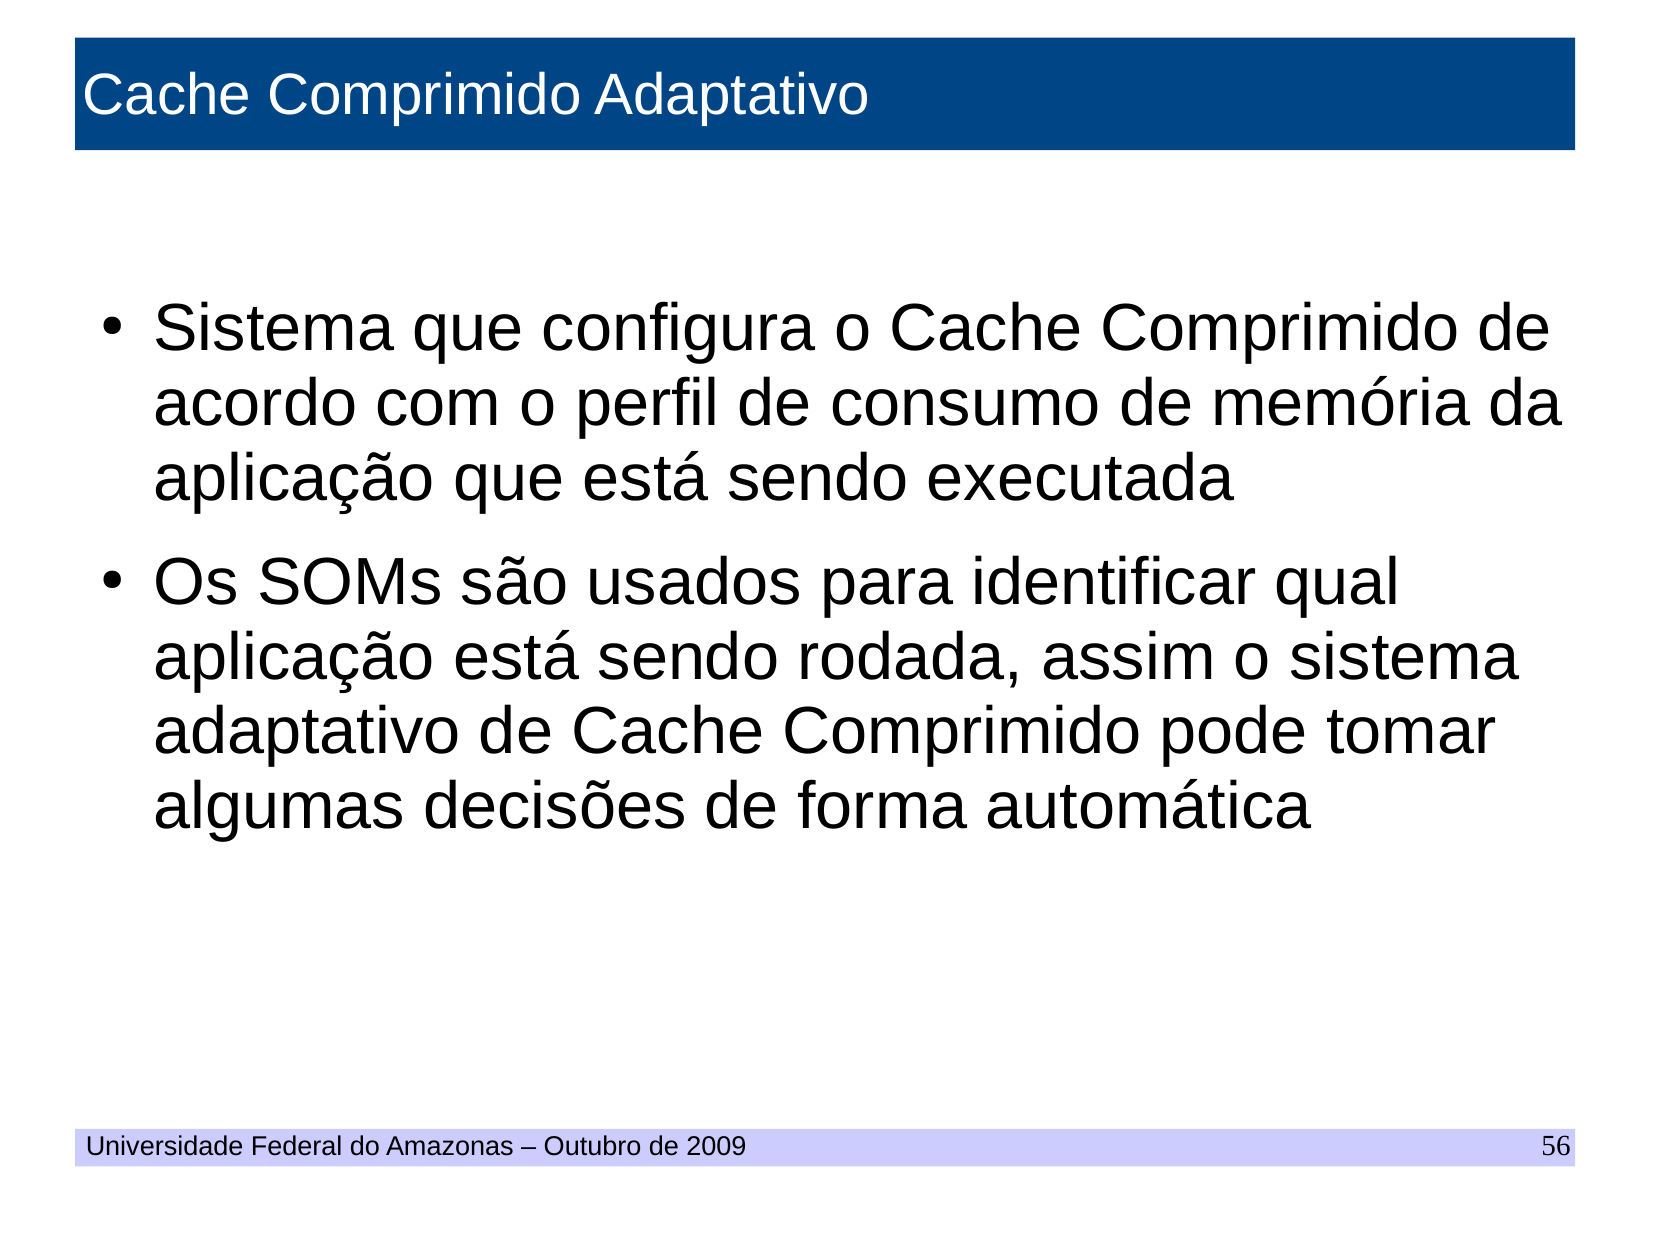

# Cache Comprimido Adaptativo
Sistema que configura o Cache Comprimido de acordo com o perfil de consumo de memória da aplicação que está sendo executada
Os SOMs são usados para identificar qual aplicação está sendo rodada, assim o sistema adaptativo de Cache Comprimido pode tomar algumas decisões de forma automática
56